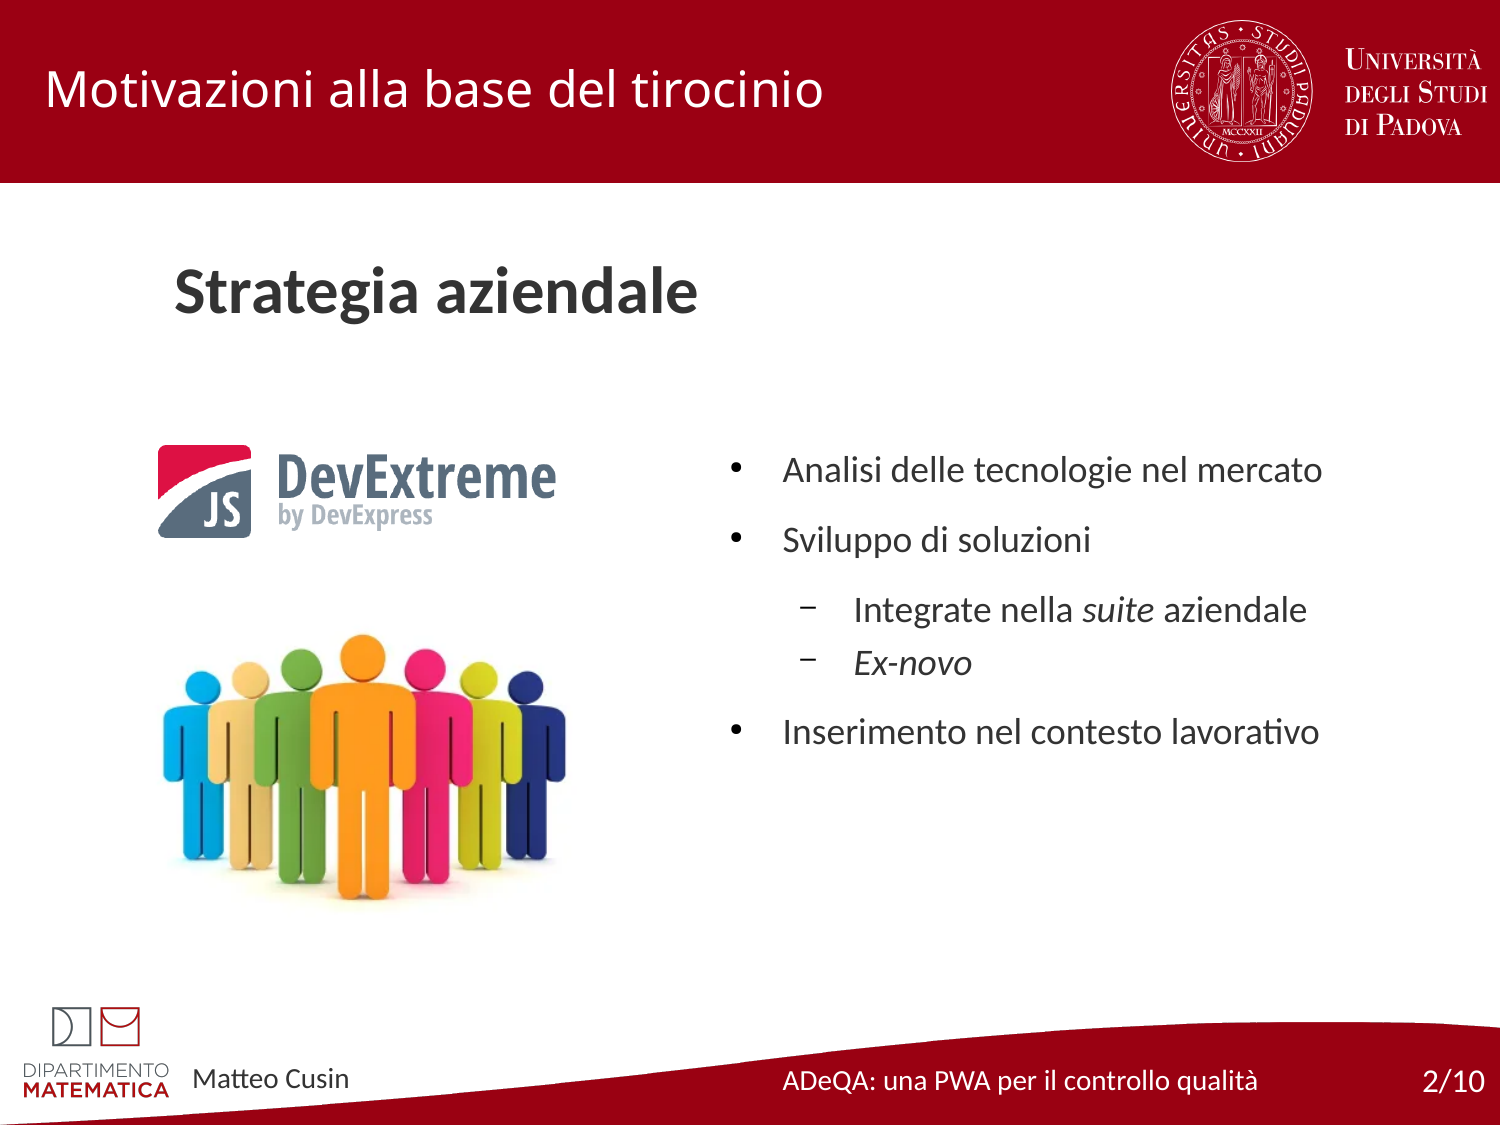

# Motivazioni alla base del tirocinio
Strategia aziendale
Analisi delle tecnologie nel mercato
Sviluppo di soluzioni
Integrate nella suite aziendale
Ex-novo
Inserimento nel contesto lavorativo
Matteo Cusin
ADeQA: una PWA per il controllo qualità
2/10